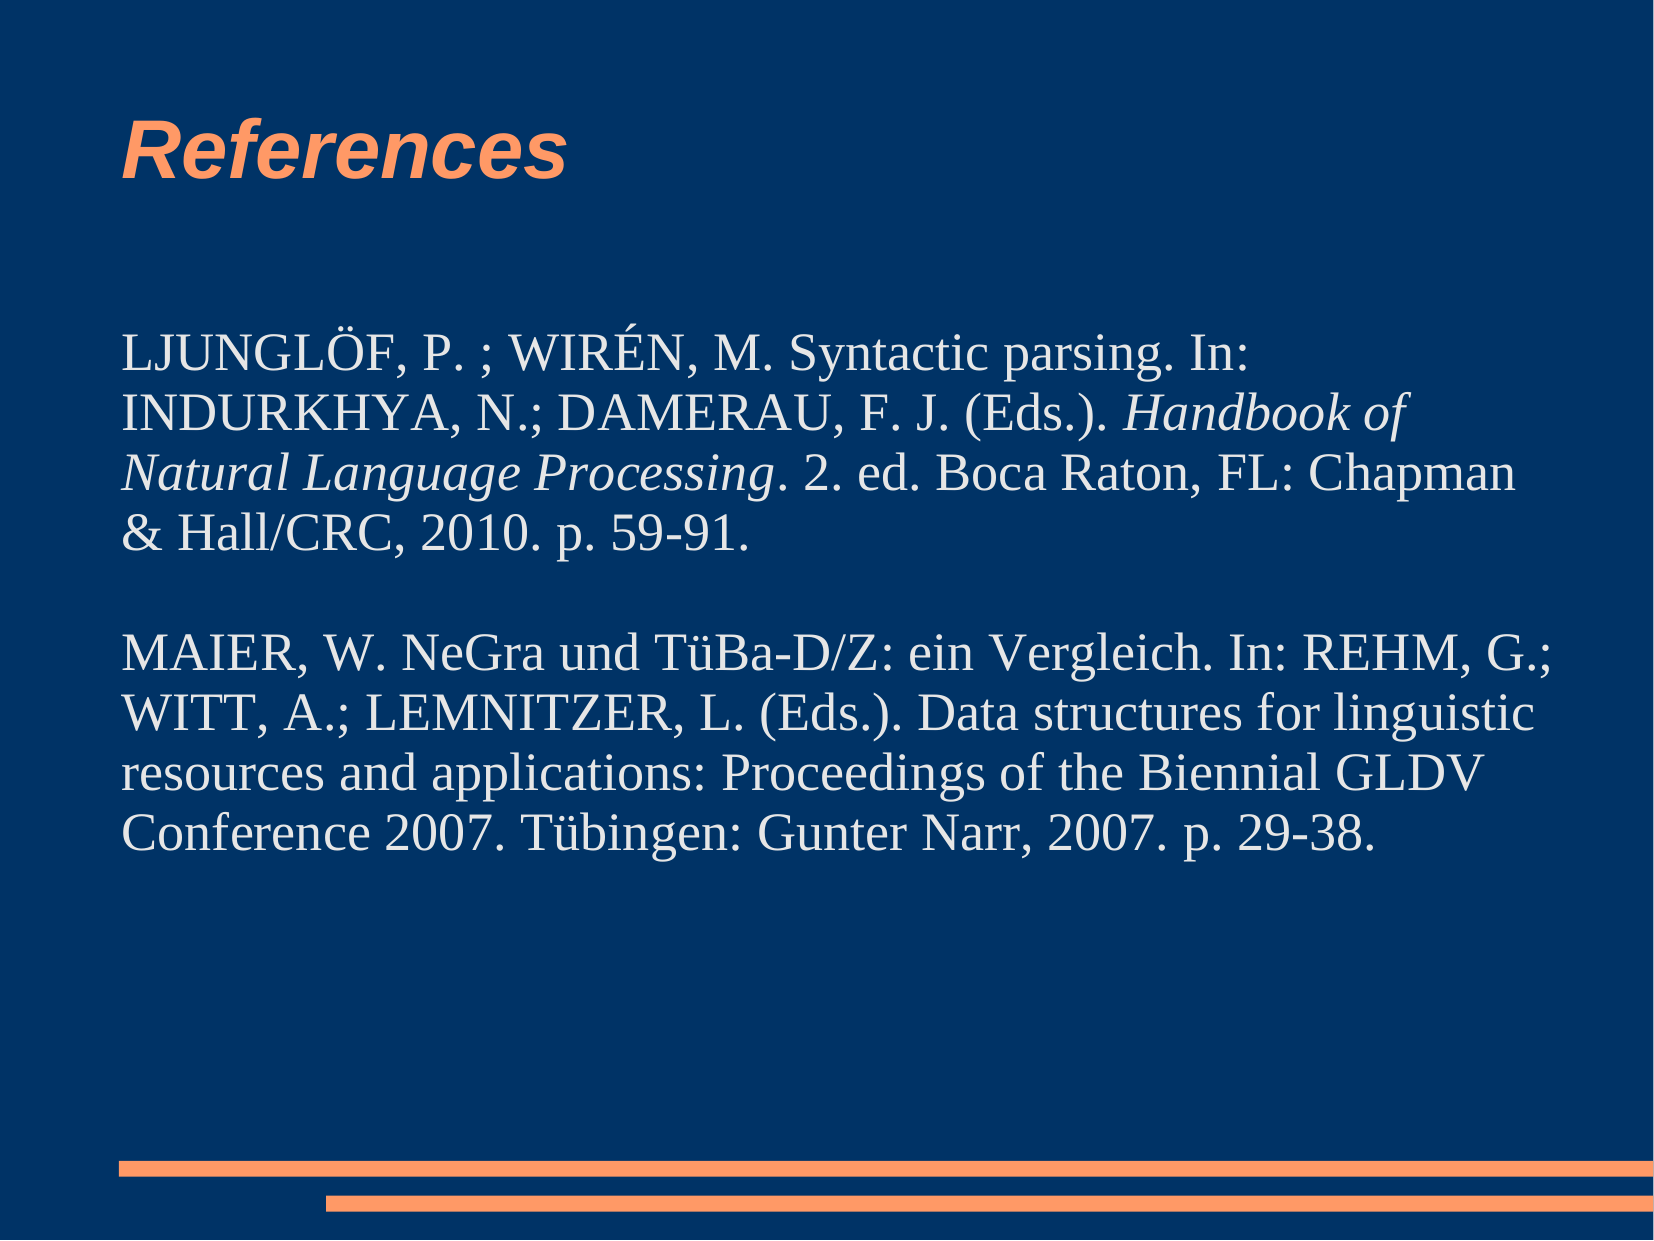

# References
LJUNGLÖF, P. ; WIRÉN, M. Syntactic parsing. In: INDURKHYA, N.; DAMERAU, F. J. (Eds.). Handbook of Natural Language Processing. 2. ed. Boca Raton, FL: Chapman & Hall/CRC, 2010. p. 59-91.
MAIER, W. NeGra und TüBa-D/Z: ein Vergleich. In: REHM, G.; WITT, A.; LEMNITZER, L. (Eds.). Data structures for linguistic resources and applications: Proceedings of the Biennial GLDV Conference 2007. Tübingen: Gunter Narr, 2007. p. 29-38.